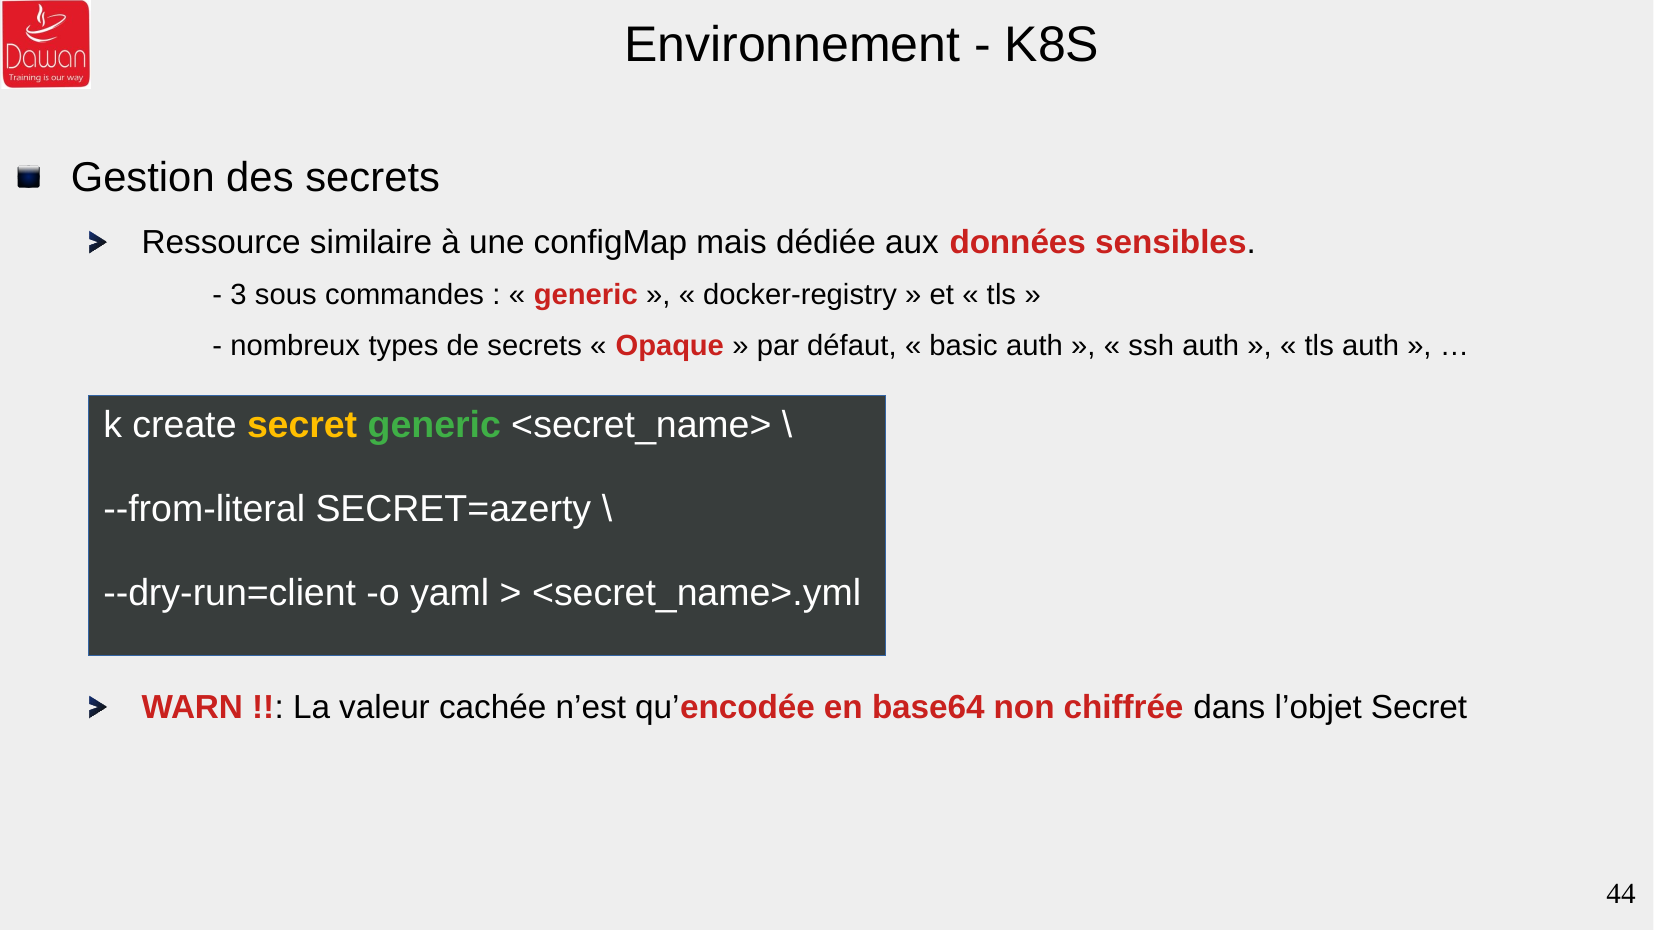

# Environnement - K8S
Gestion des secrets
Ressource similaire à une configMap mais dédiée aux données sensibles.
- 3 sous commandes : « generic », « docker-registry » et « tls »
- nombreux types de secrets « Opaque » par défaut, « basic auth », « ssh auth », « tls auth », …
WARN !!: La valeur cachée n’est qu’encodée en base64 non chiffrée dans l’objet Secret
k create secret generic <secret_name> \
--from-literal SECRET=azerty \
--dry-run=client -o yaml > <secret_name>.yml
44